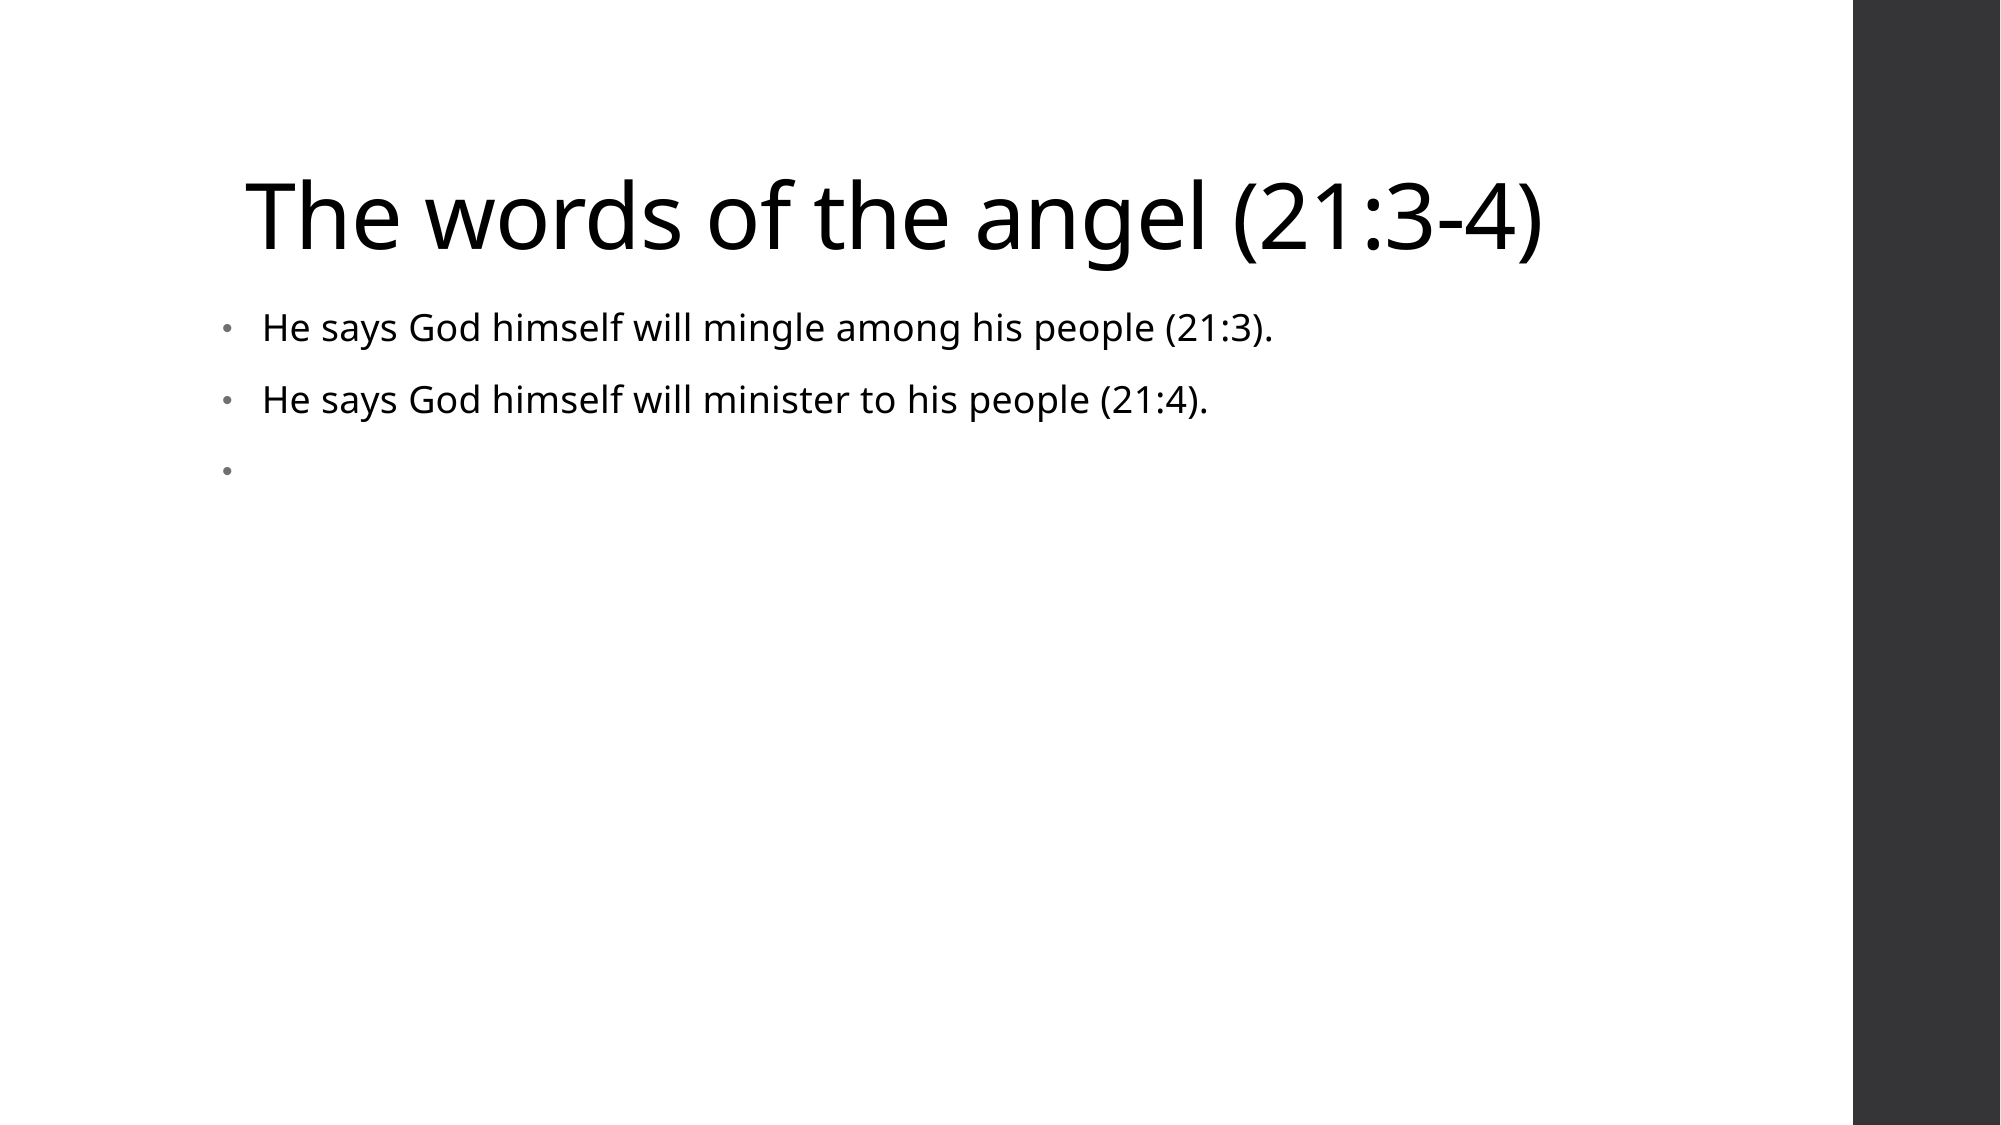

# The words of the angel (21:3-4)
 He says God himself will mingle among his people (21:3).
 He says God himself will minister to his people (21:4).